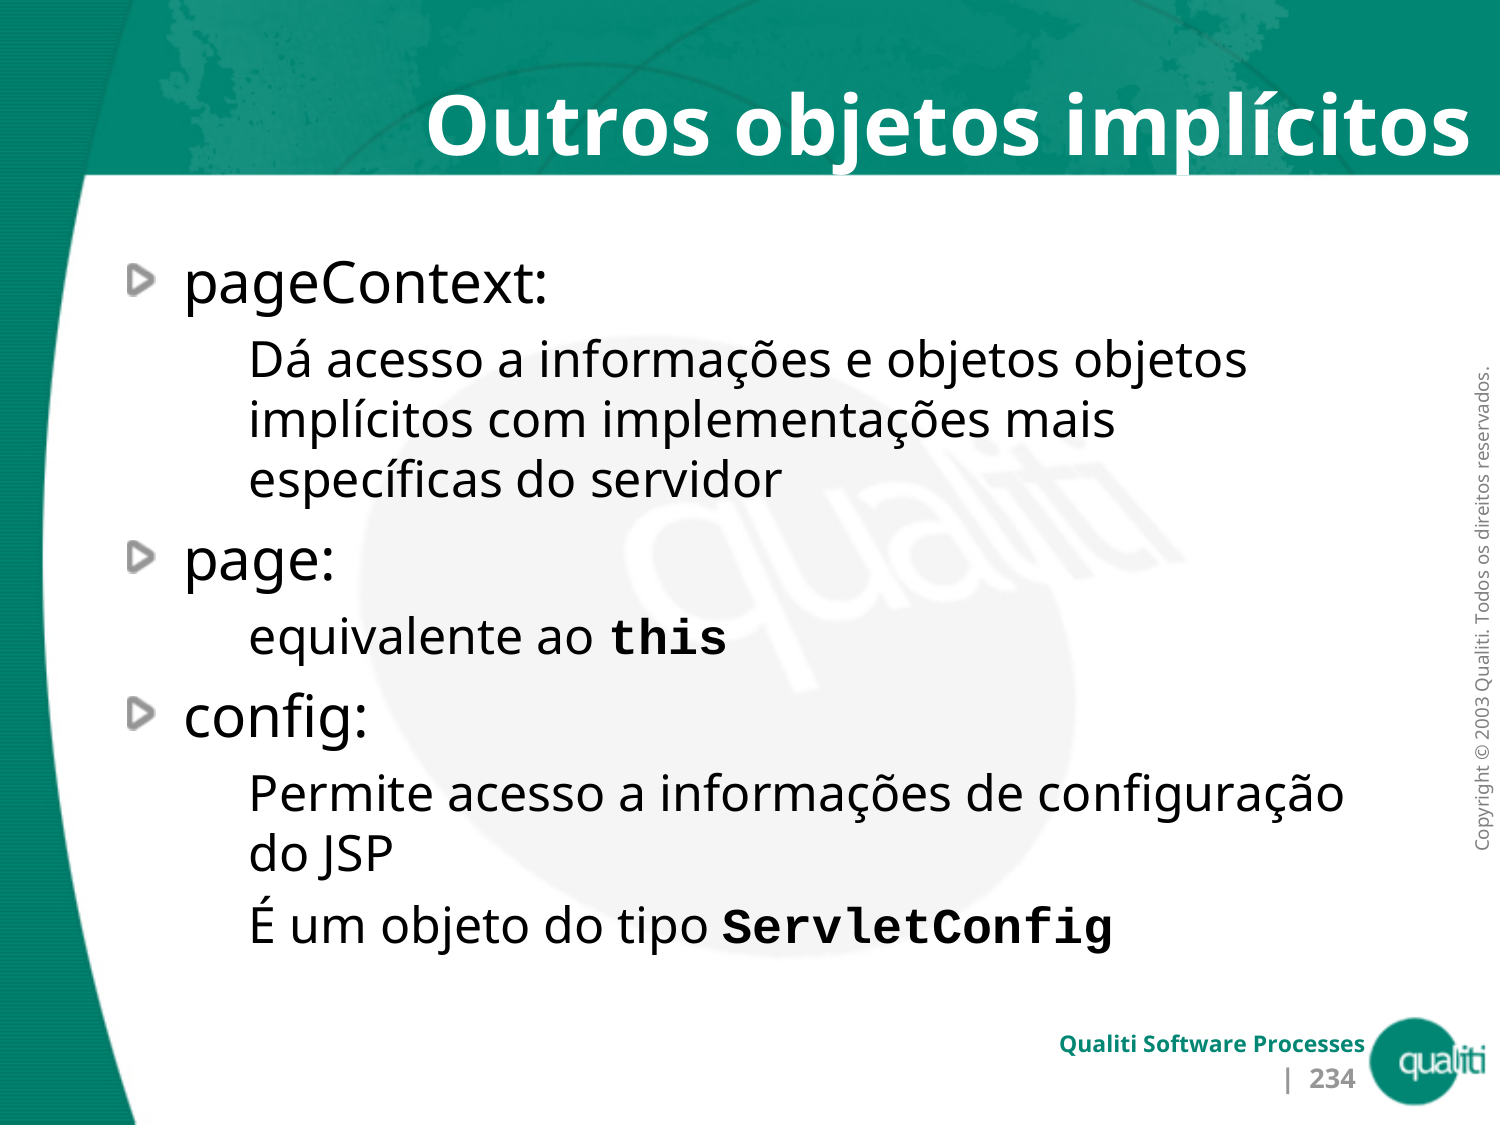

# Outros objetos implícitos
pageContext:
Dá acesso a informações e objetos objetos implícitos com implementações mais específicas do servidor
page:
equivalente ao this
config:
Permite acesso a informações de configuração do JSP
É um objeto do tipo ServletConfig